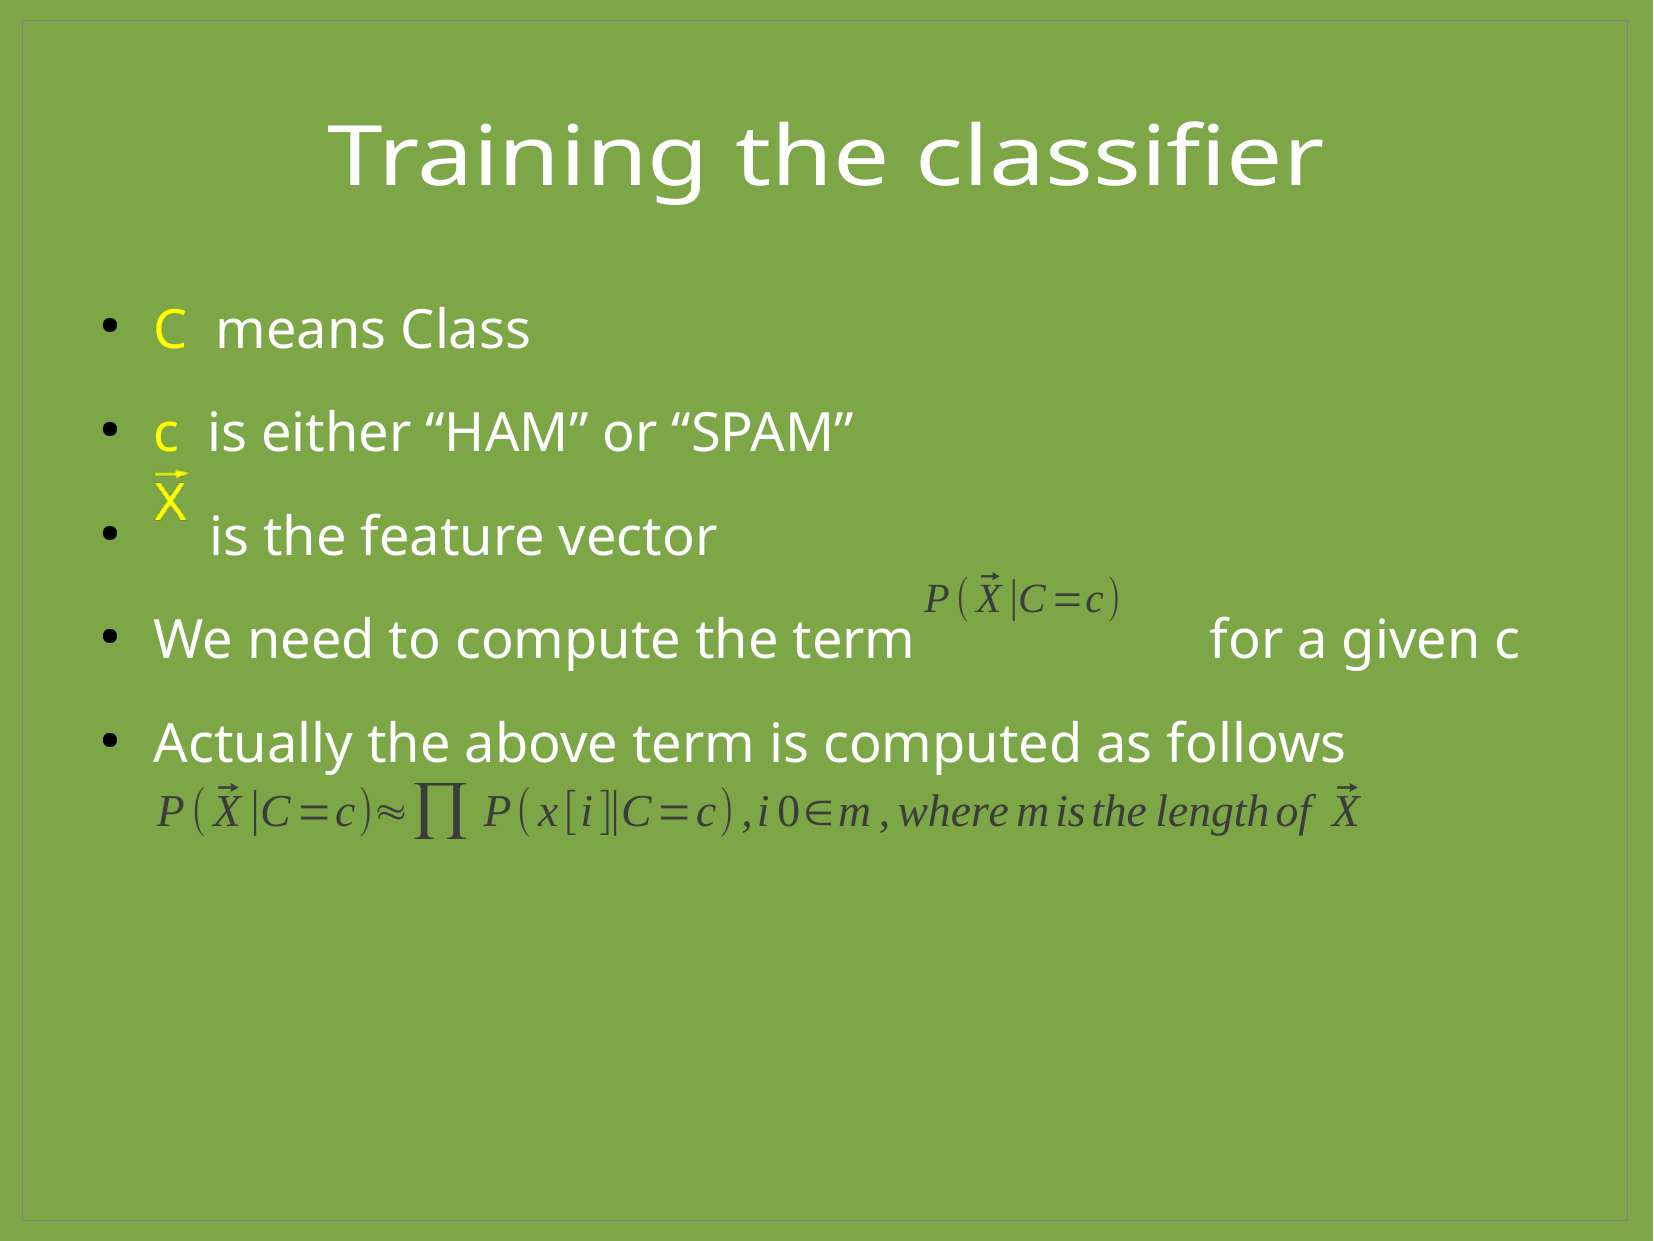

# Training the classifier
C means Class
c is either “HAM” or “SPAM”
 is the feature vector
We need to compute the term for a given c
Actually the above term is computed as follows